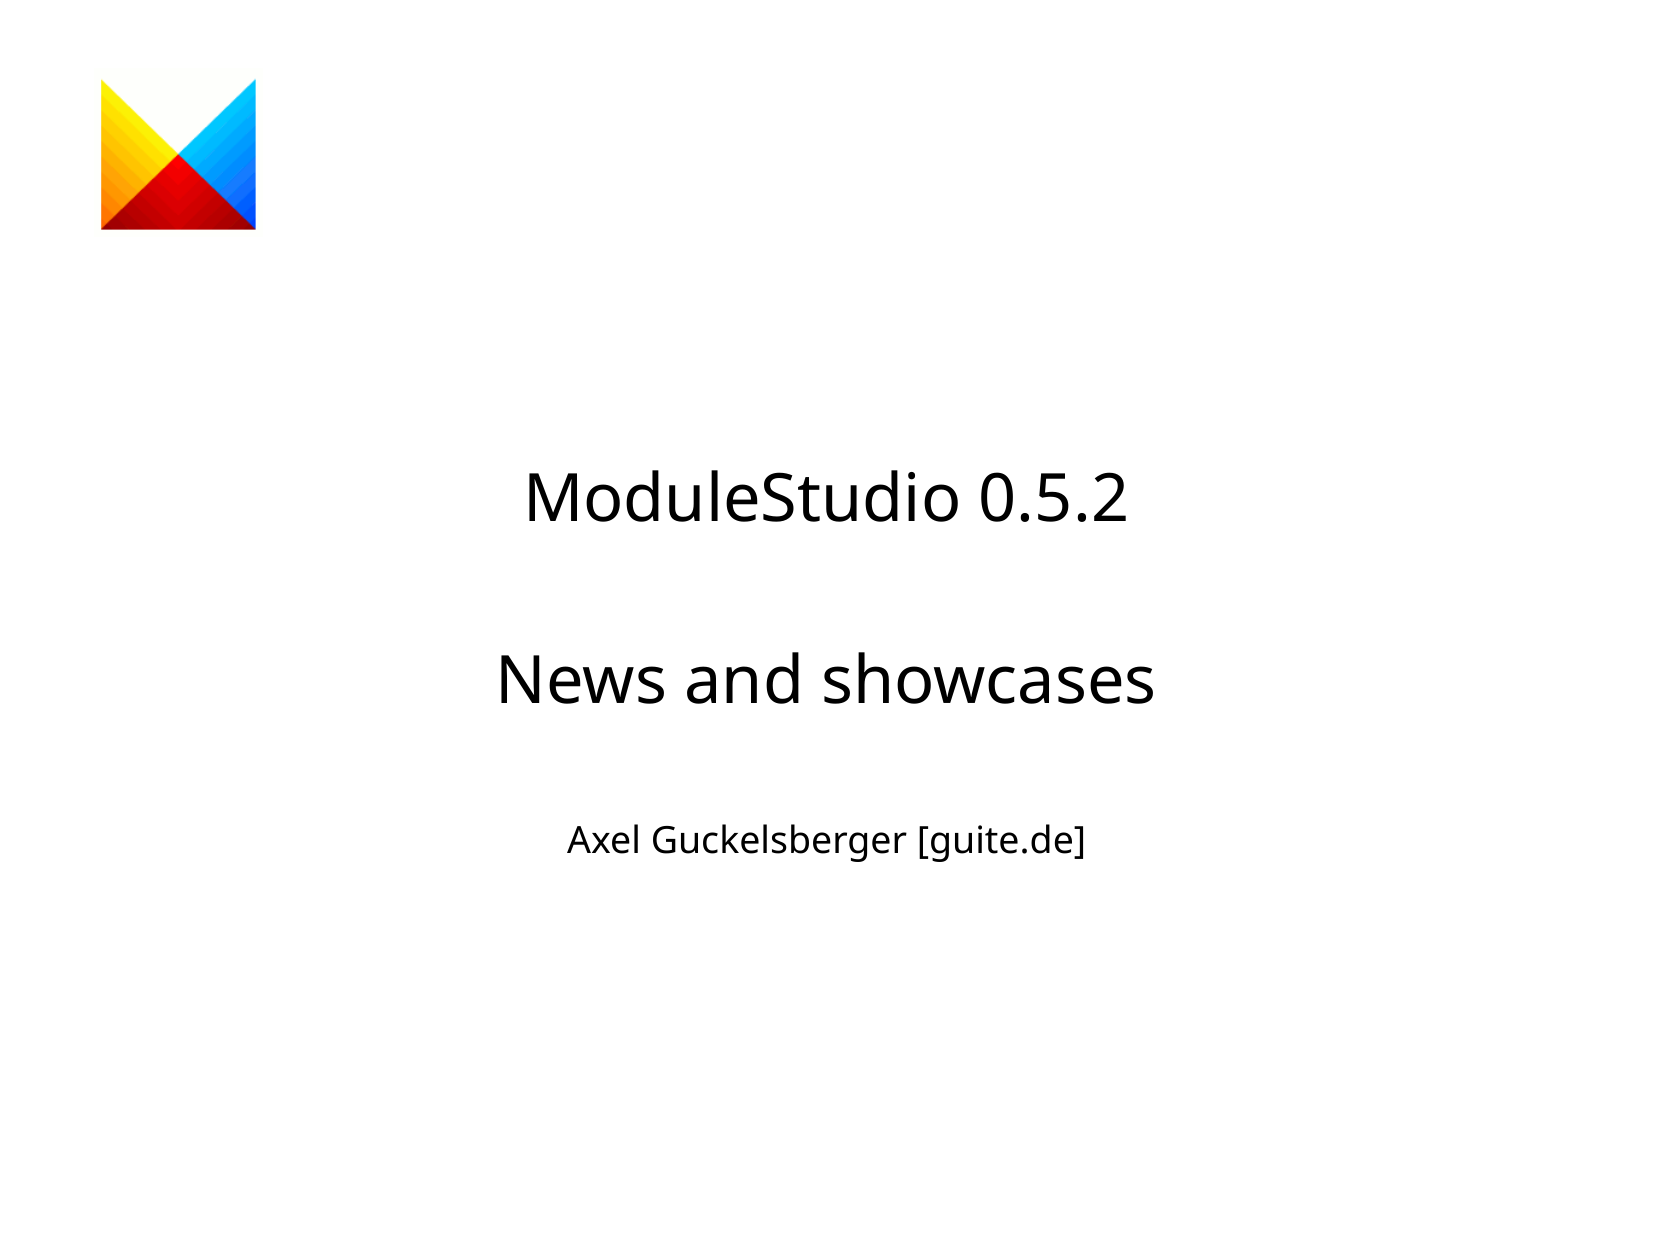

# ModuleStudio 0.5.2
News and showcases
Axel Guckelsberger [guite.de]